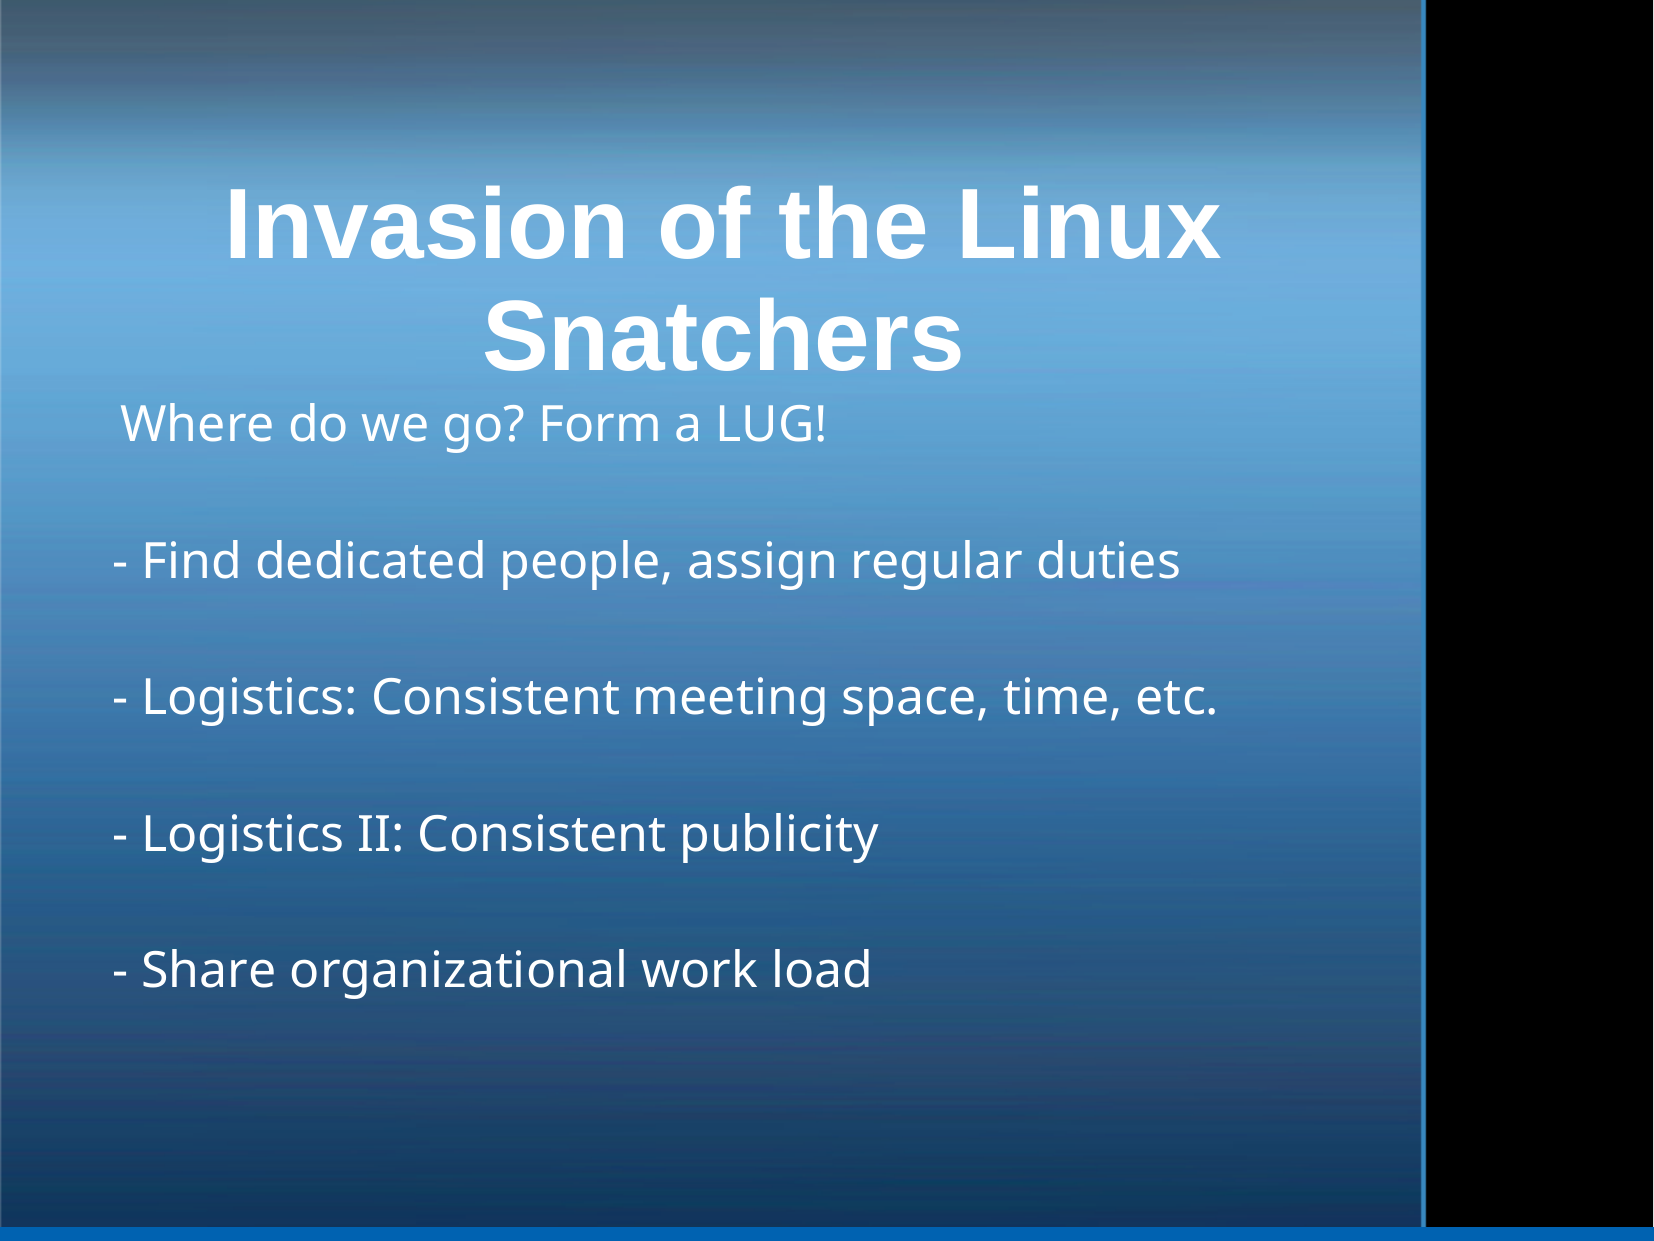

# Invasion of the Linux Snatchers
Where do we go? Form a LUG!
- Find dedicated people, assign regular duties
- Logistics: Consistent meeting space, time, etc.
- Logistics II: Consistent publicity
- Share organizational work load